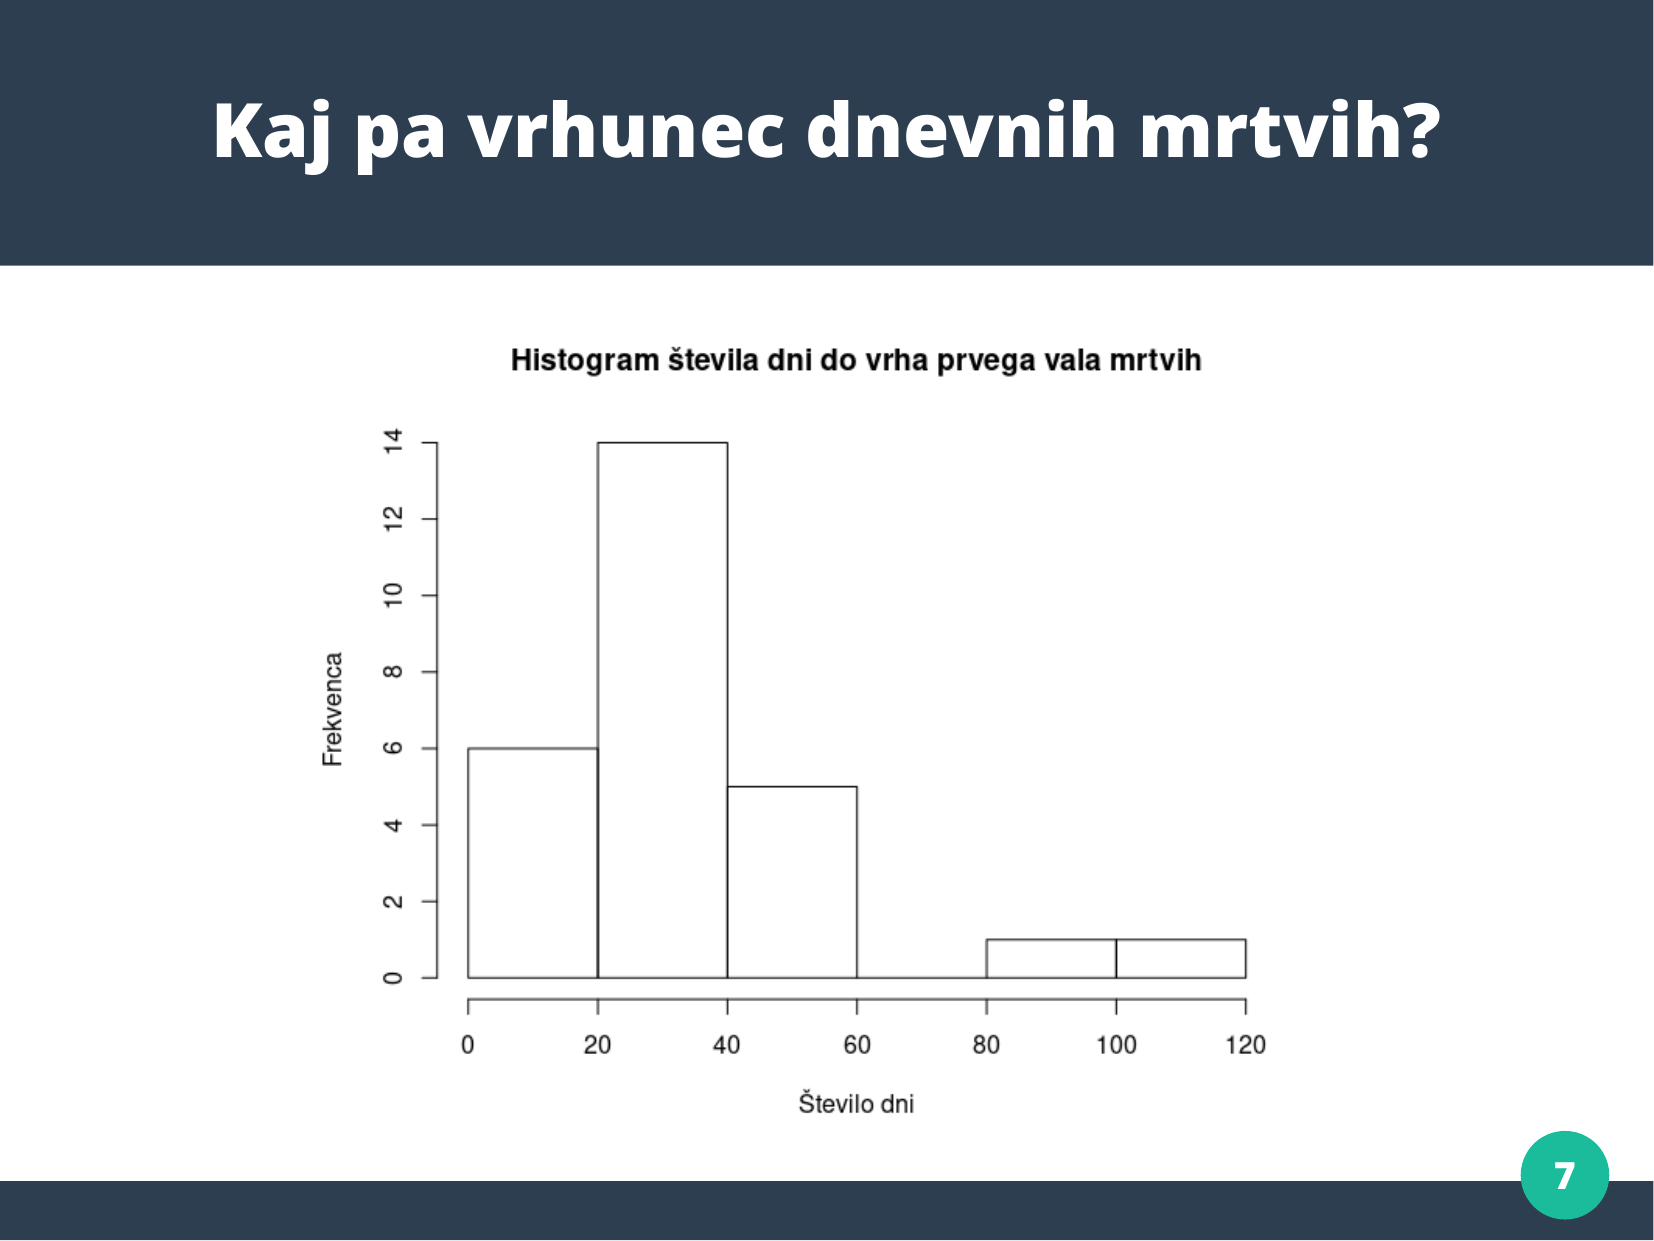

# Kaj pa vrhunec dnevnih mrtvih?
7